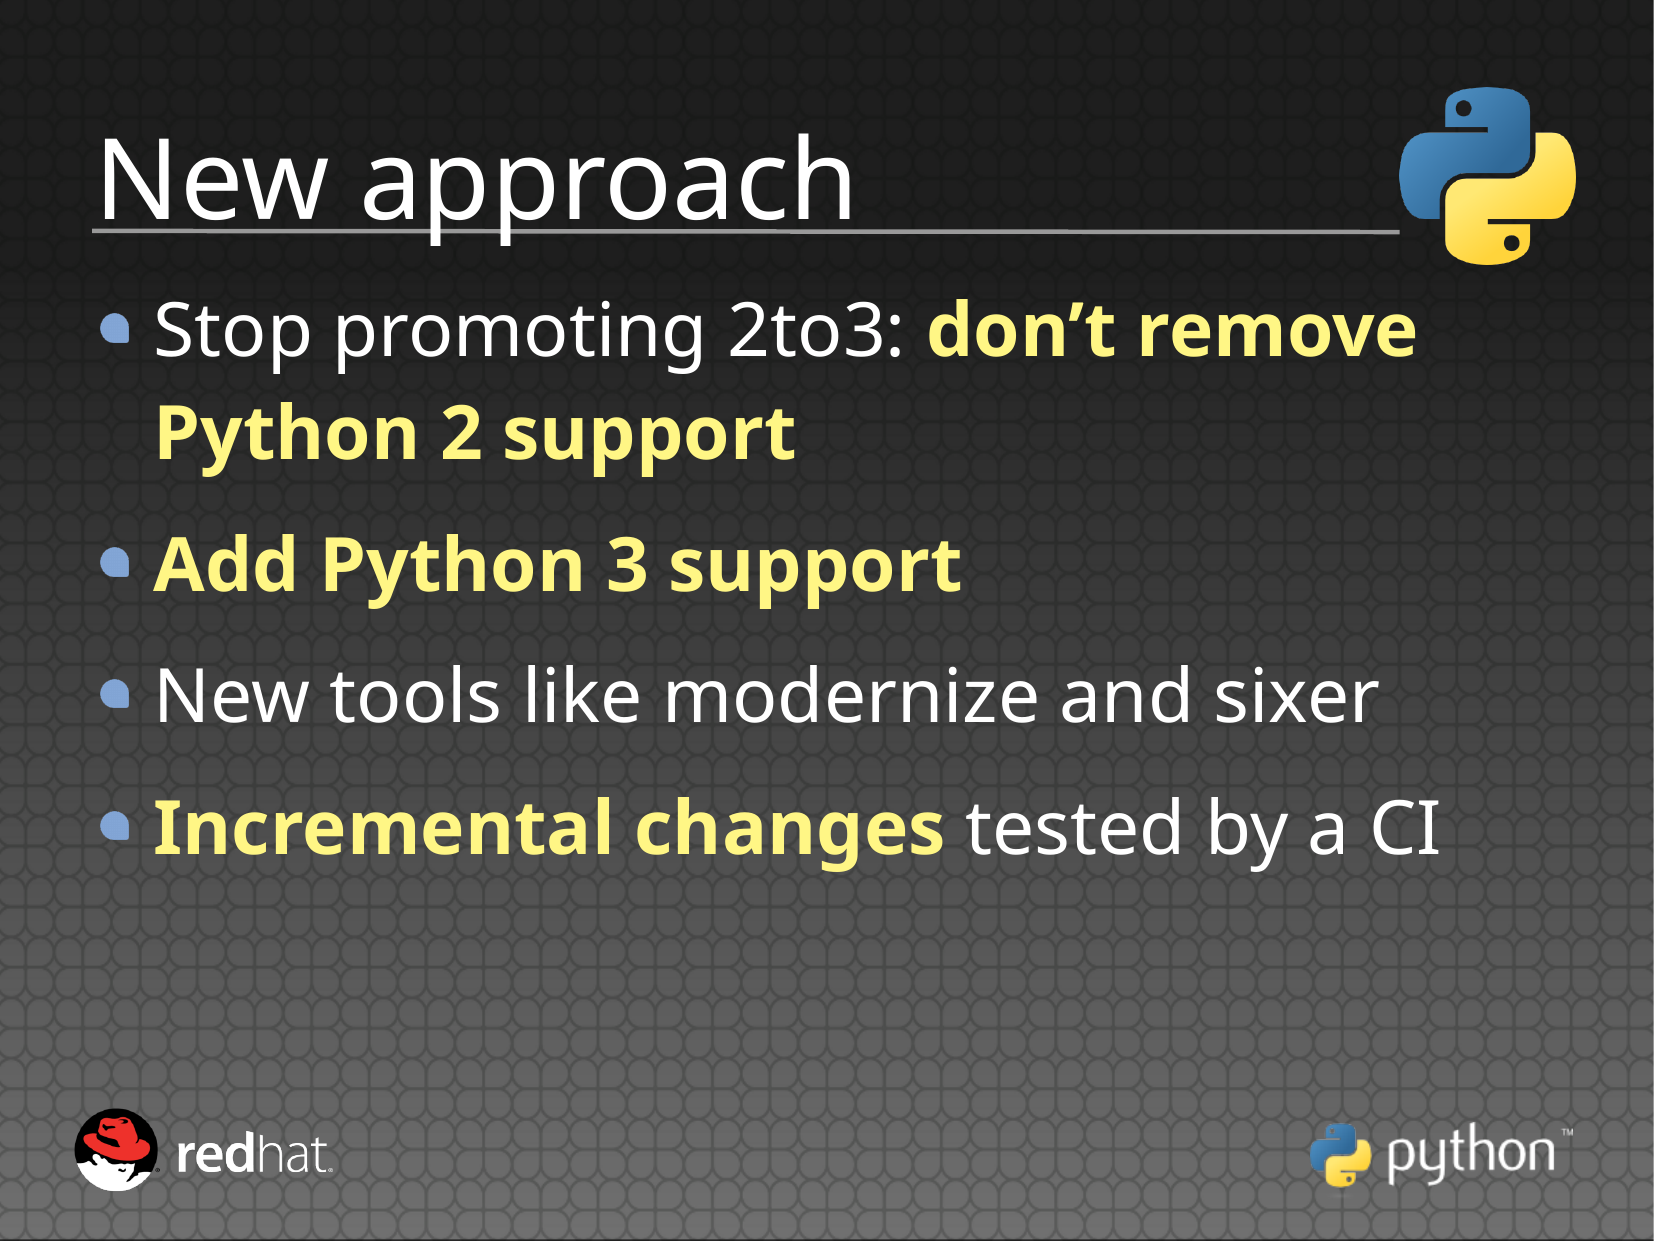

New approach
# Stop promoting 2to3: don’t remove Python 2 support
Add Python 3 support
New tools like modernize and sixer
Incremental changes tested by a CI